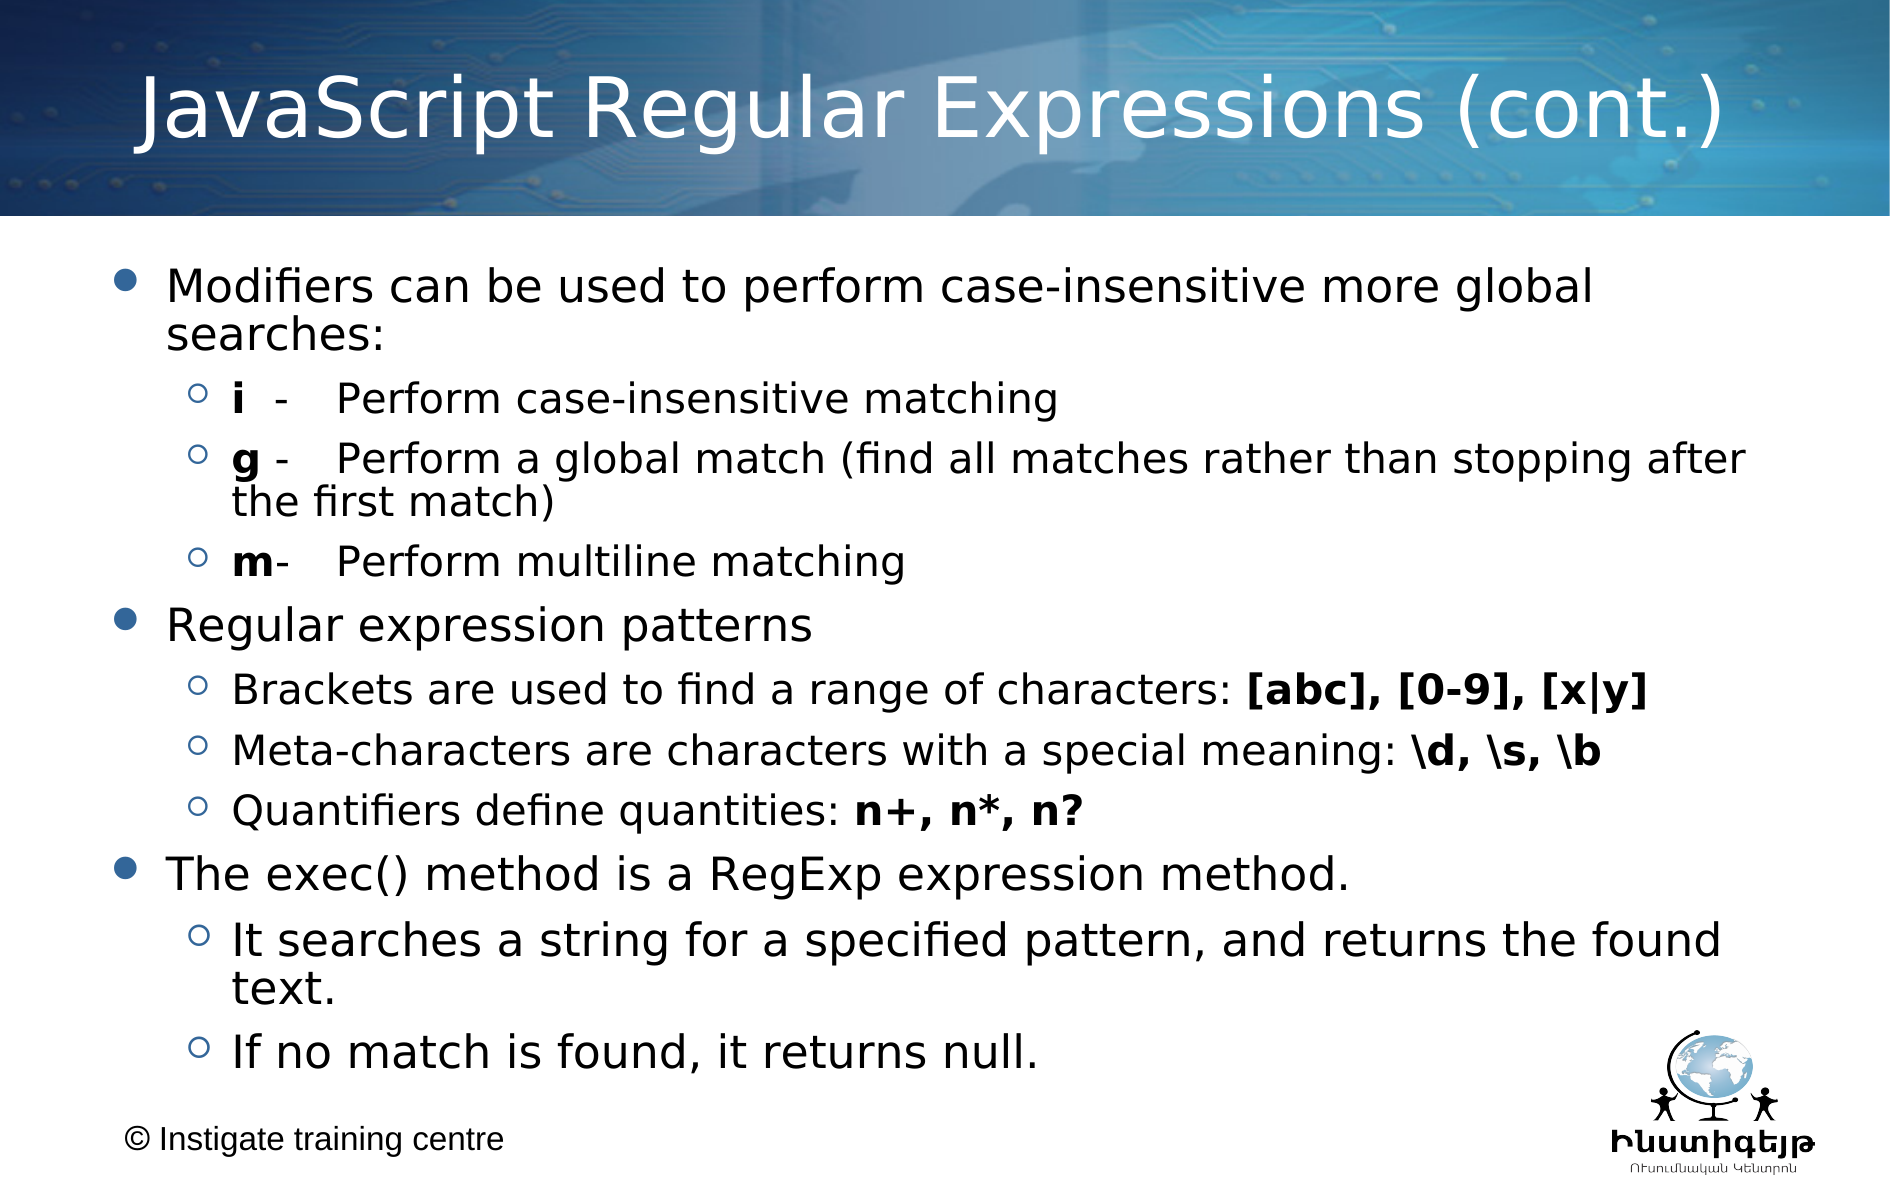

JavaScript Regular Expressions (cont.)
# Modifiers can be used to perform case-insensitive more global searches:
i	 -	Perform case-insensitive matching
g -	Perform a global match (find all matches rather than stopping after the first match)
m-	Perform multiline matching
Regular expression patterns
Brackets are used to find a range of characters: [abc], [0-9], [x|y]
Meta-characters are characters with a special meaning: \d, \s, \b
Quantifiers define quantities: n+, n*, n?
The exec() method is a RegExp expression method.
It searches a string for a specified pattern, and returns the found text.
If no match is found, it returns null.